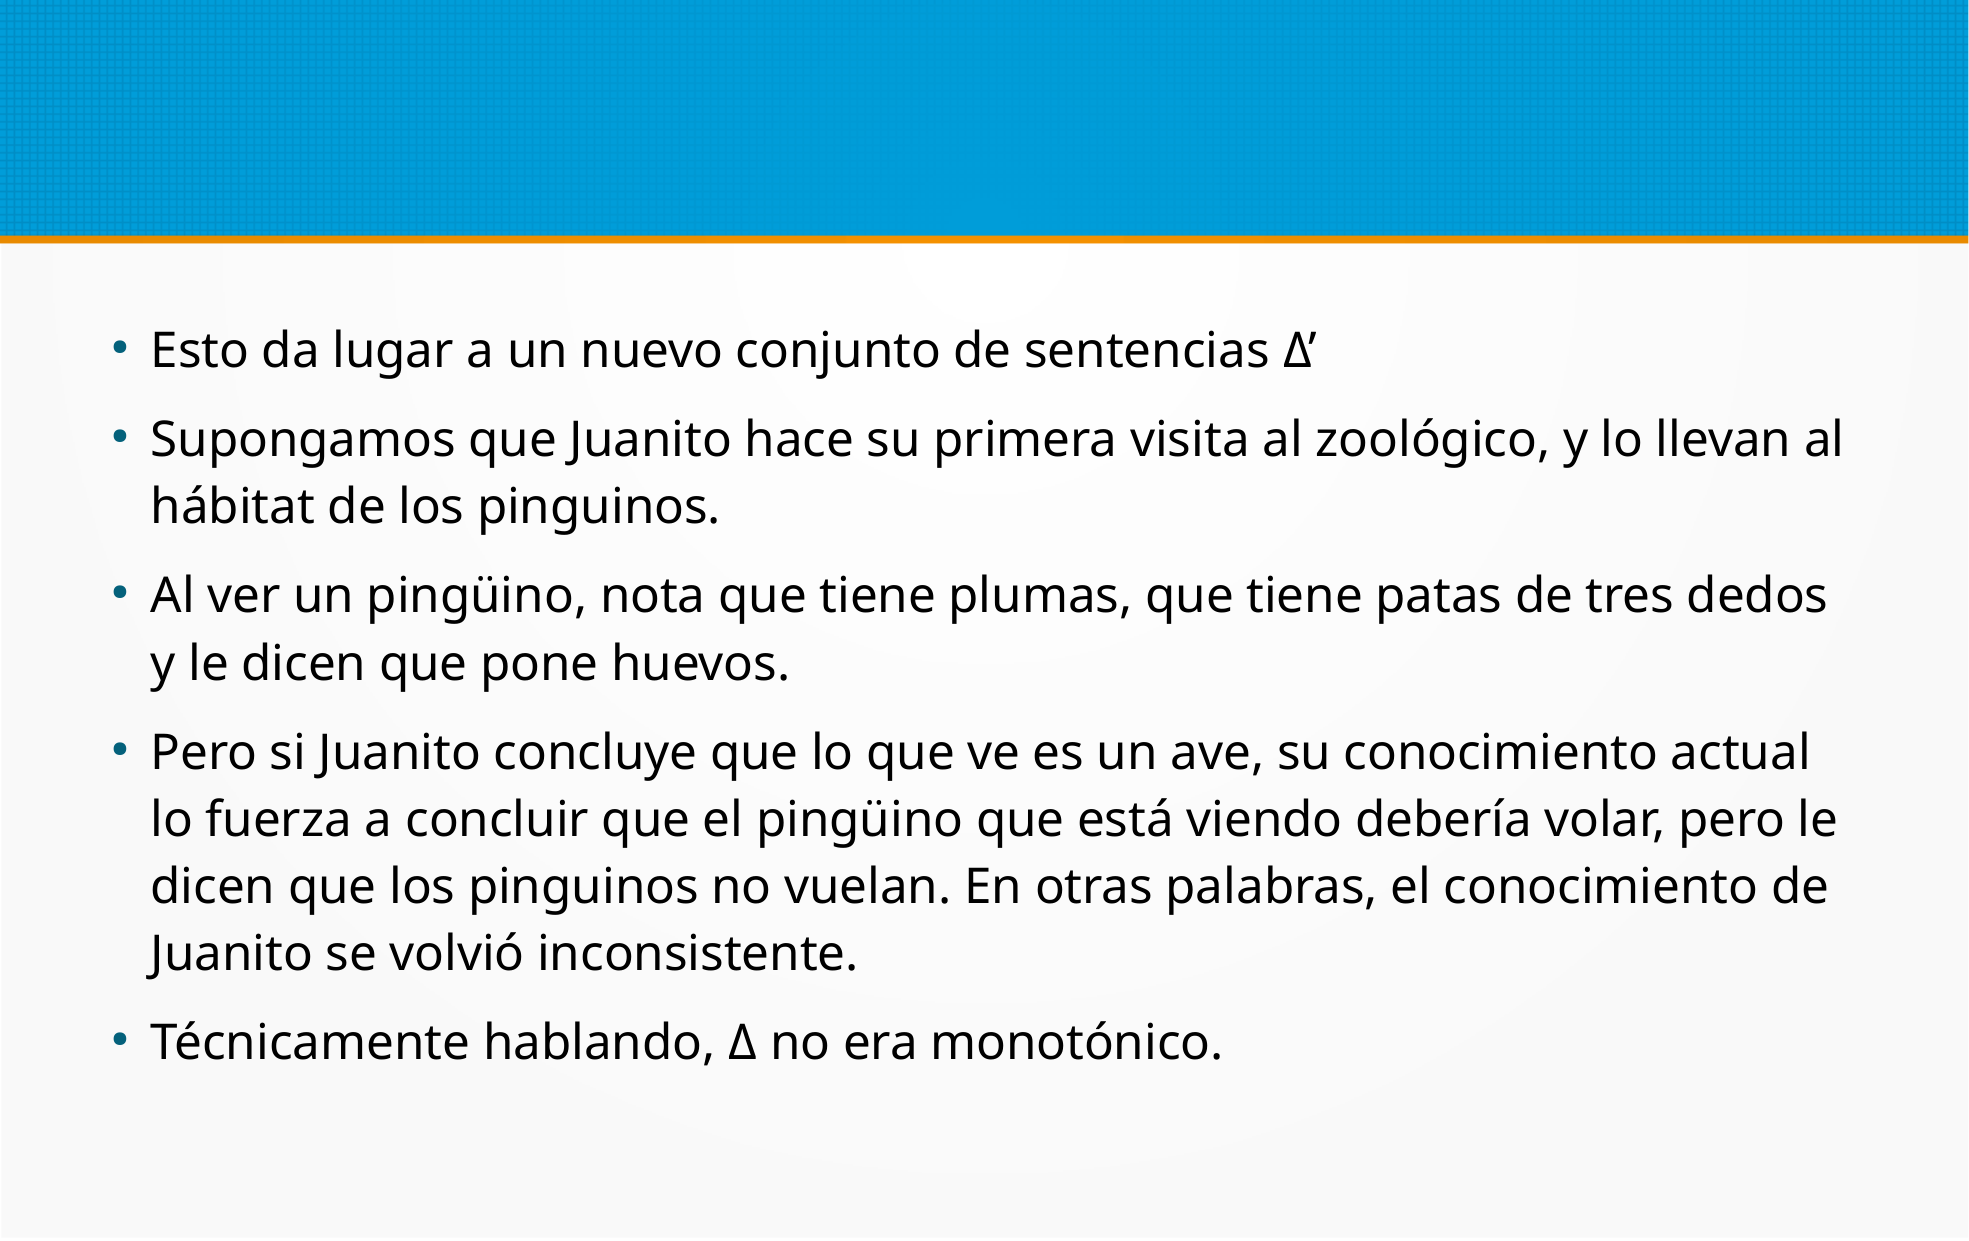

#
Esto da lugar a un nuevo conjunto de sentencias Δ’
Supongamos que Juanito hace su primera visita al zoológico, y lo llevan al hábitat de los pinguinos.
Al ver un pingüino, nota que tiene plumas, que tiene patas de tres dedos y le dicen que pone huevos.
Pero si Juanito concluye que lo que ve es un ave, su conocimiento actual lo fuerza a concluir que el pingüino que está viendo debería volar, pero le dicen que los pinguinos no vuelan. En otras palabras, el conocimiento de Juanito se volvió inconsistente.
Técnicamente hablando, Δ no era monotónico.